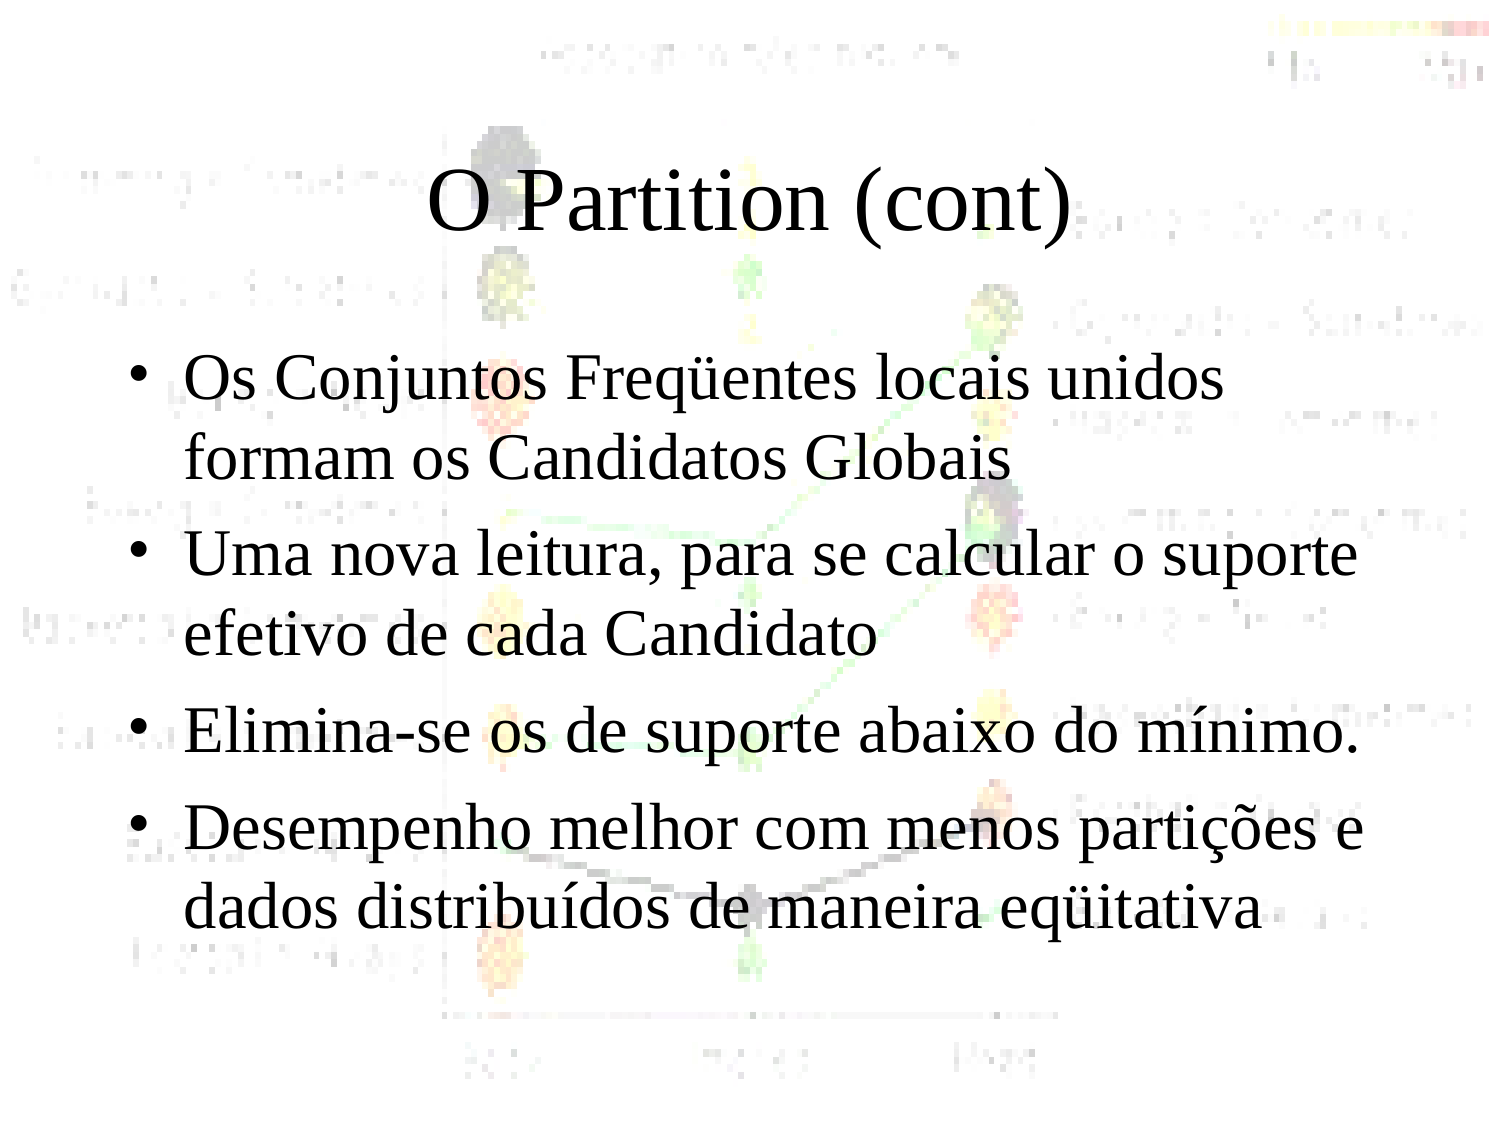

# O Partition (cont)
Os Conjuntos Freqüentes locais unidos formam os Candidatos Globais
Uma nova leitura, para se calcular o suporte efetivo de cada Candidato
Elimina-se os de suporte abaixo do mínimo.
Desempenho melhor com menos partições e dados distribuídos de maneira eqüitativa